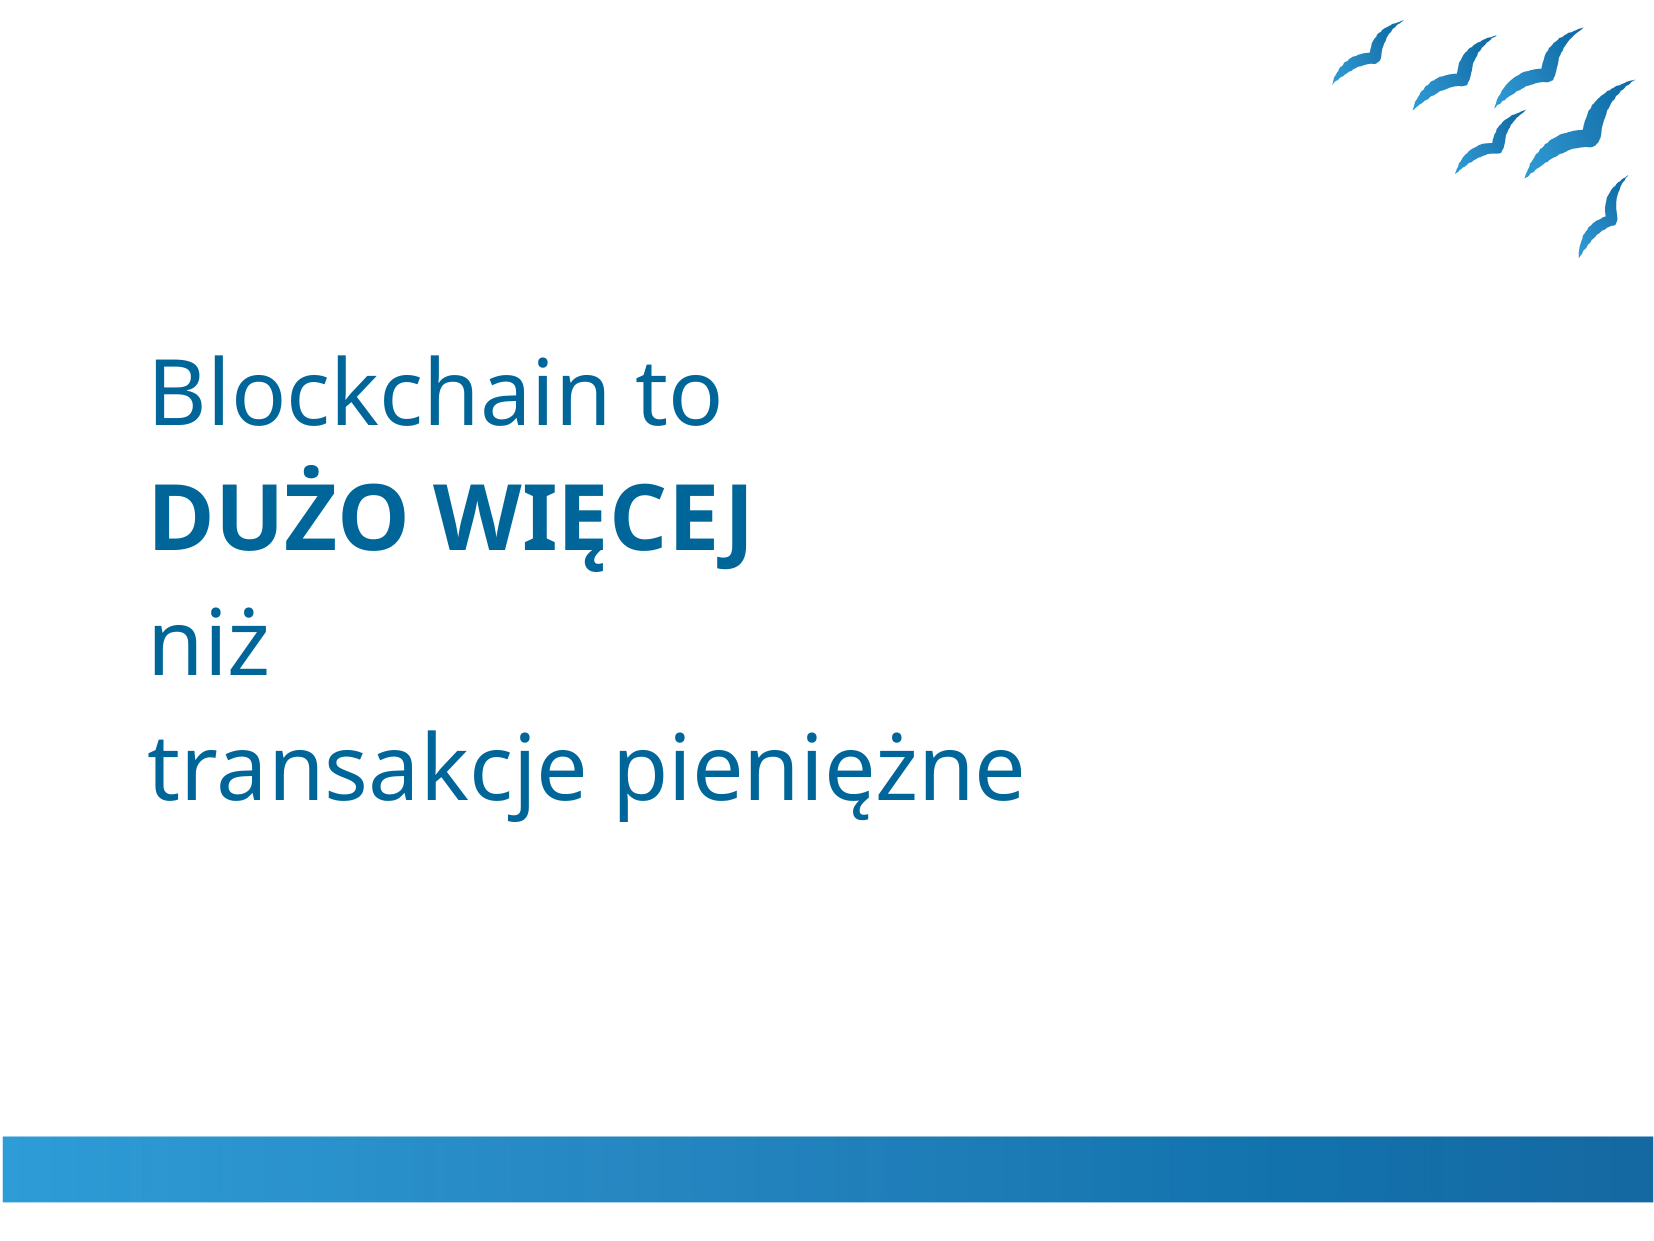

# Blockchain to DUŻO WIĘCEJ niż transakcje pieniężne